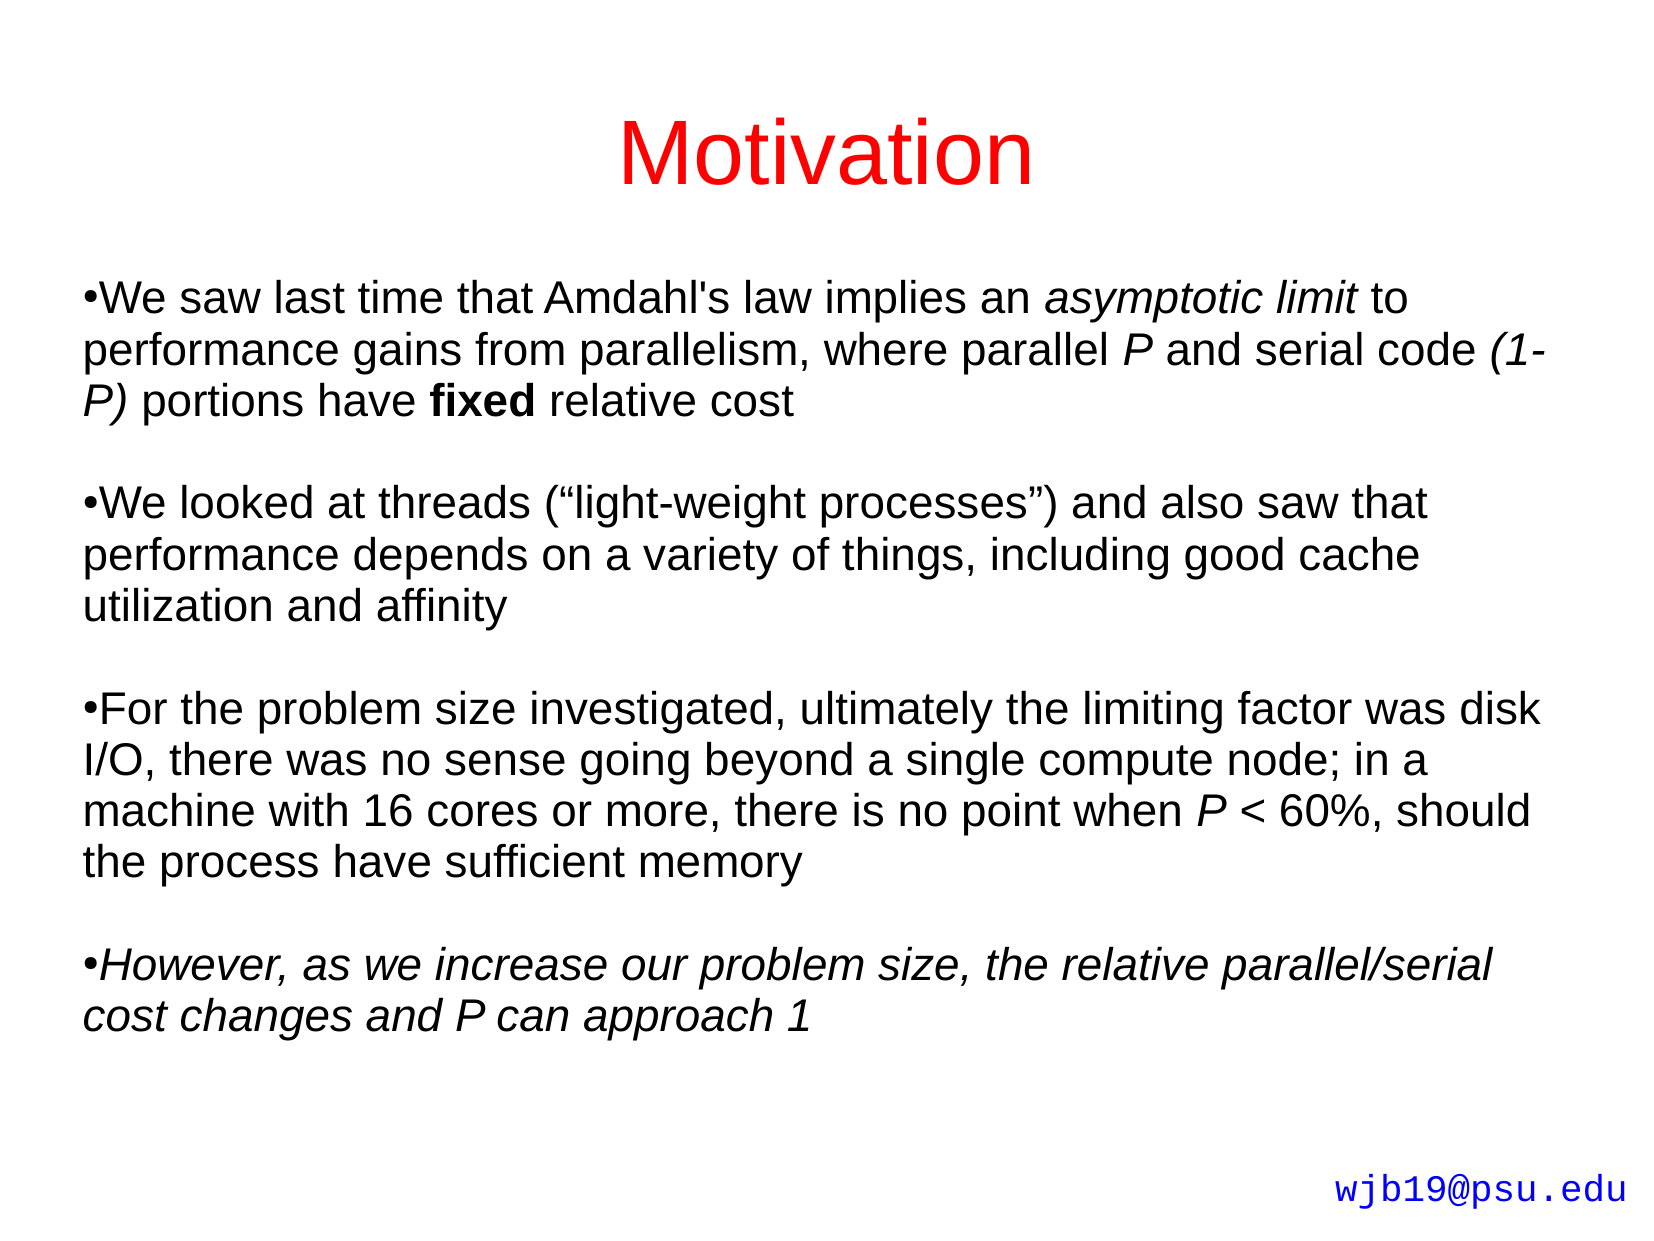

# Motivation
We saw last time that Amdahl's law implies an asymptotic limit to performance gains from parallelism, where parallel P and serial code (1-P) portions have fixed relative cost
We looked at threads (“light-weight processes”) and also saw that performance depends on a variety of things, including good cache utilization and affinity
For the problem size investigated, ultimately the limiting factor was disk I/O, there was no sense going beyond a single compute node; in a machine with 16 cores or more, there is no point when P < 60%, should the process have sufficient memory
However, as we increase our problem size, the relative parallel/serial cost changes and P can approach 1
wjb19@psu.edu